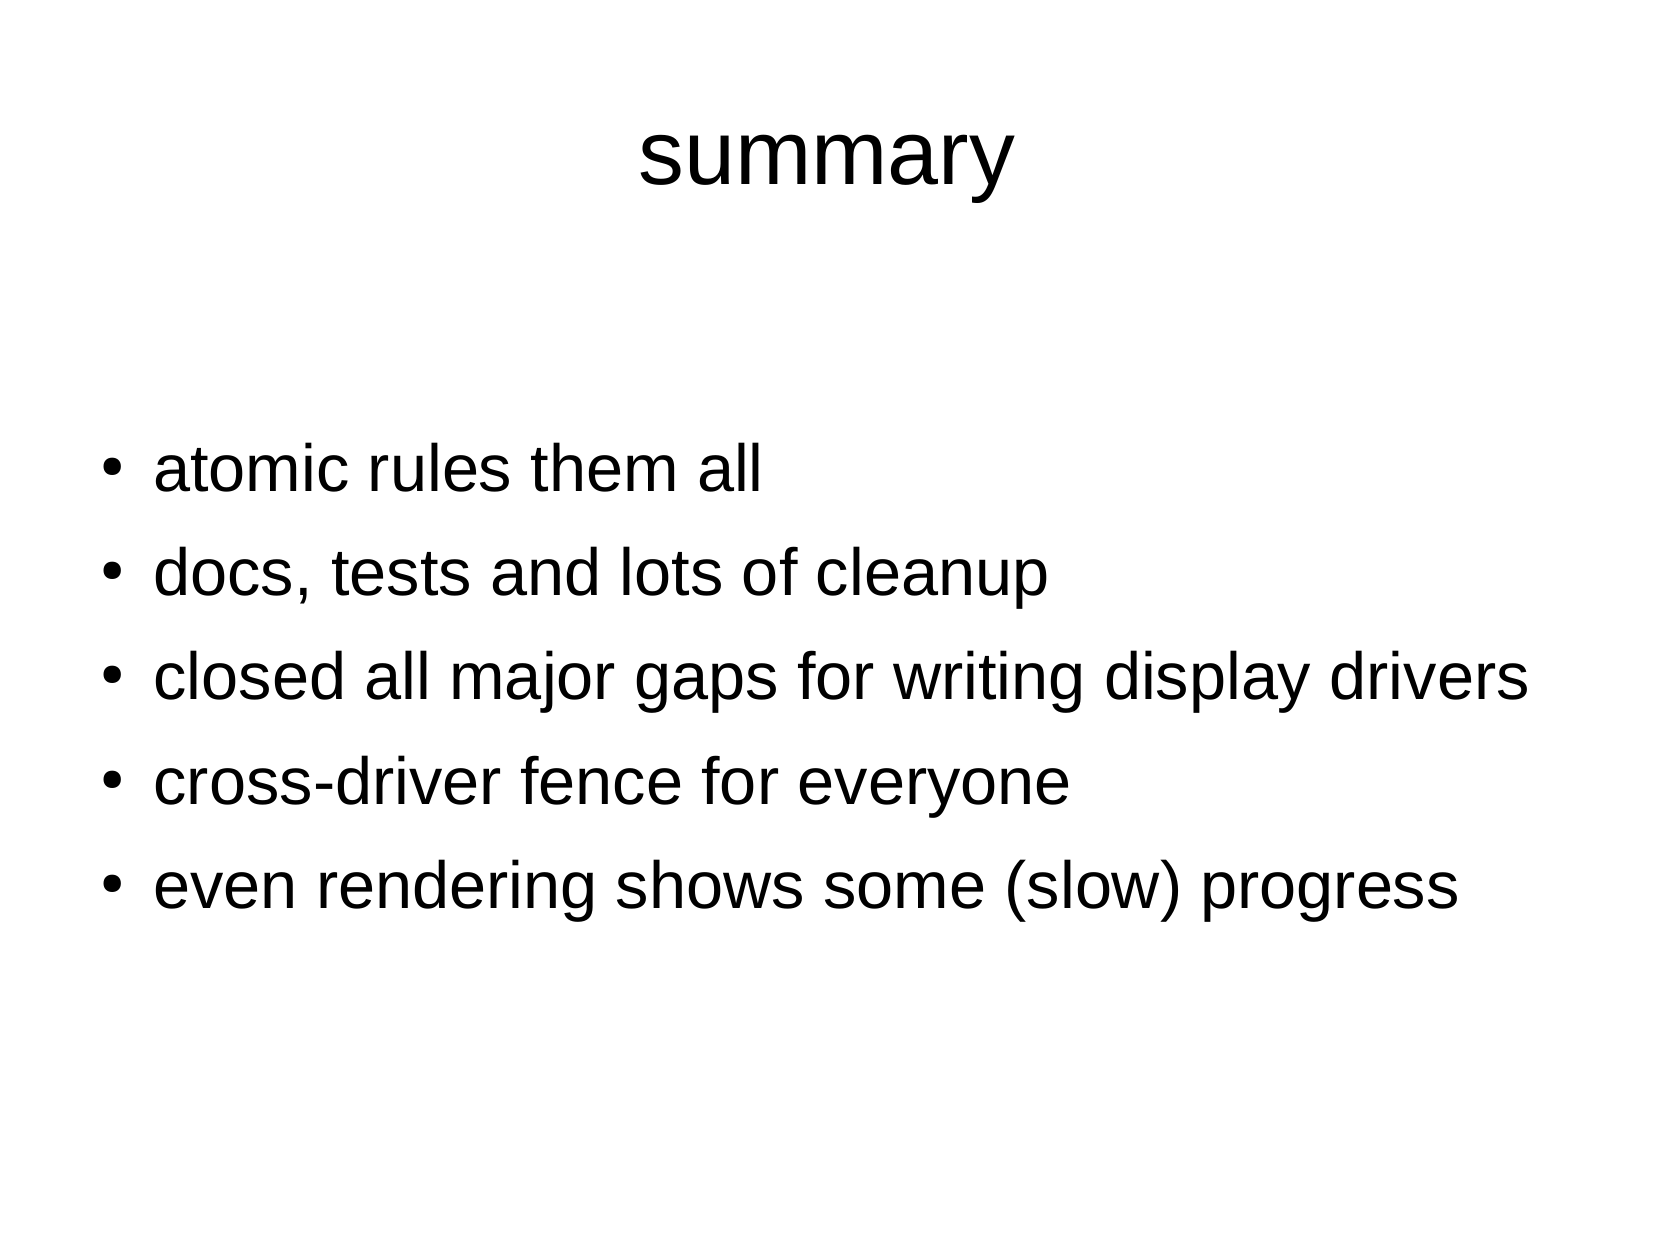

# summary
atomic rules them all
docs, tests and lots of cleanup
closed all major gaps for writing display drivers
cross-driver fence for everyone
even rendering shows some (slow) progress